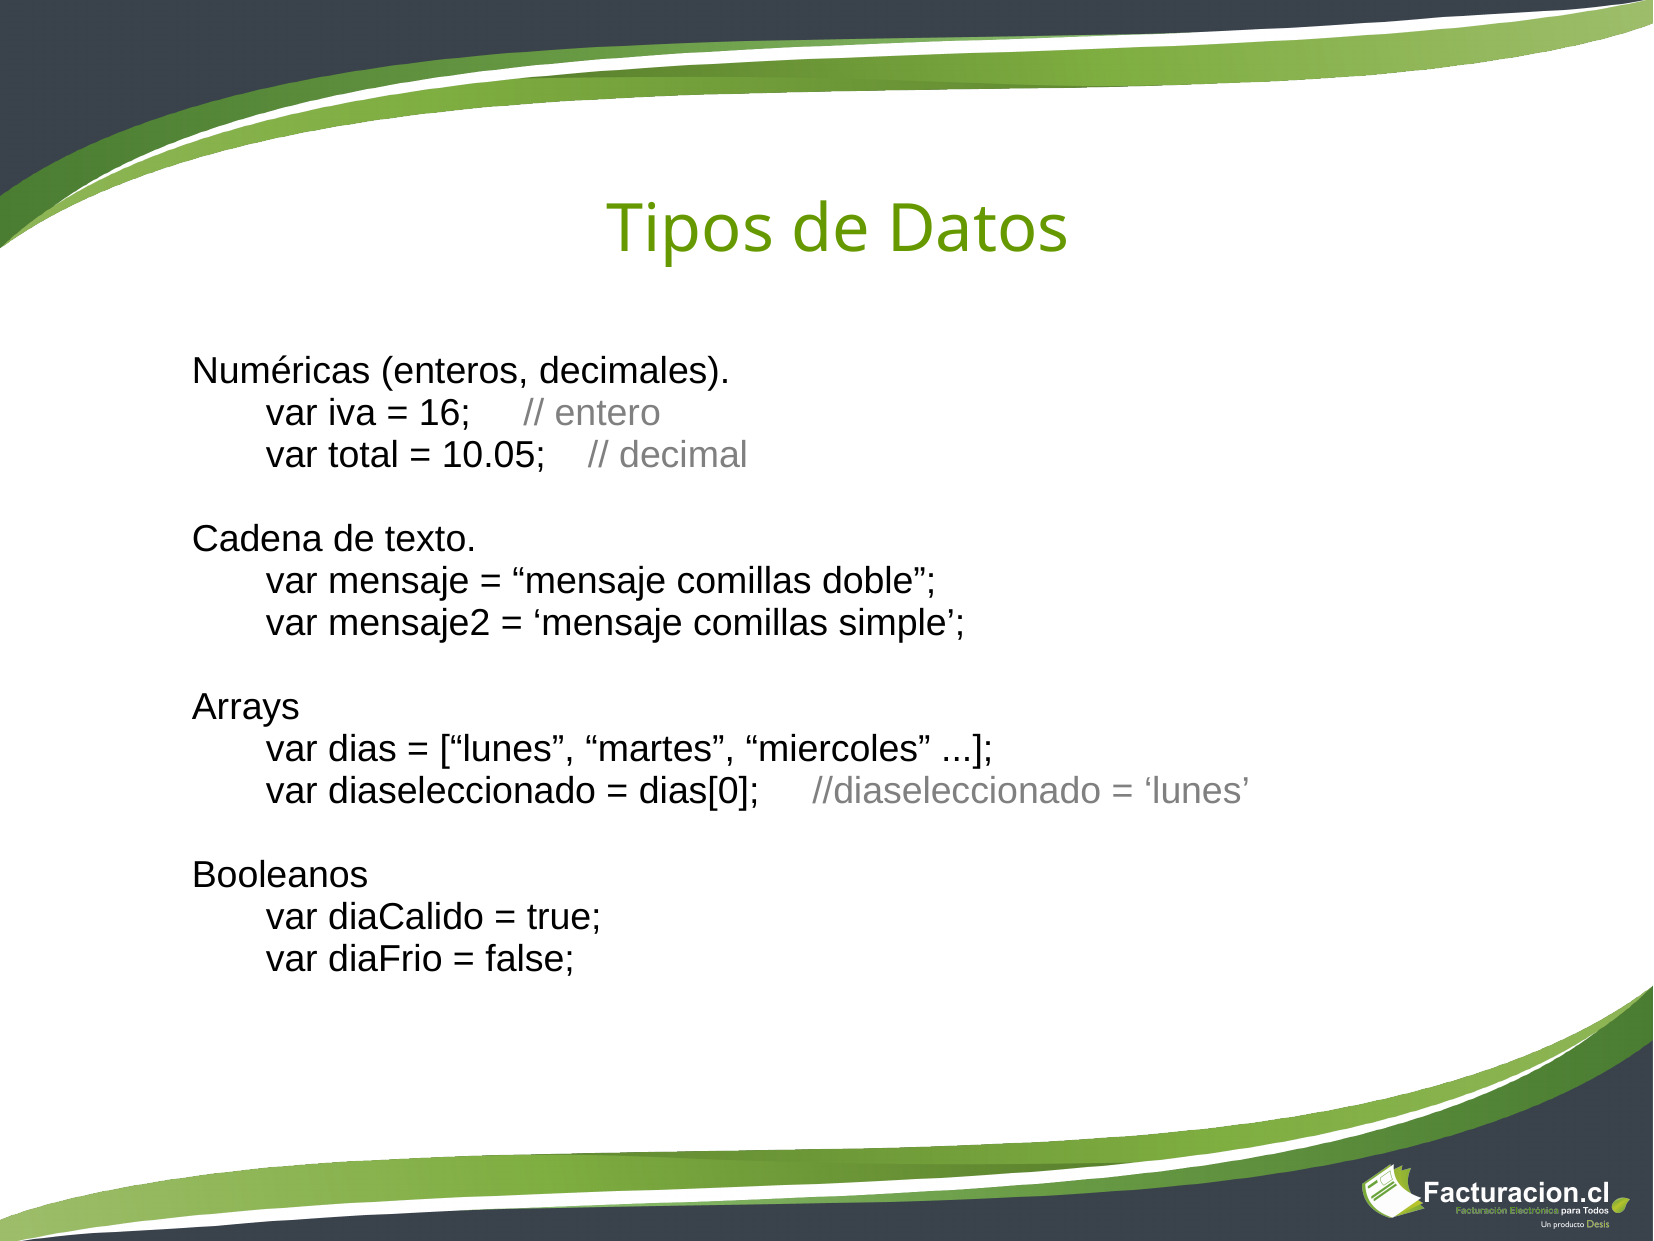

Tipos de Datos
Numéricas (enteros, decimales).
	var iva = 16; // entero
	var total = 10.05; // decimal
Cadena de texto.
	var mensaje = “mensaje comillas doble”;
	var mensaje2 = ‘mensaje comillas simple’;
Arrays
	var dias = [“lunes”, “martes”, “miercoles” ...];
	var diaseleccionado = dias[0]; //diaseleccionado = ‘lunes’
Booleanos
	var diaCalido = true;
	var diaFrio = false;